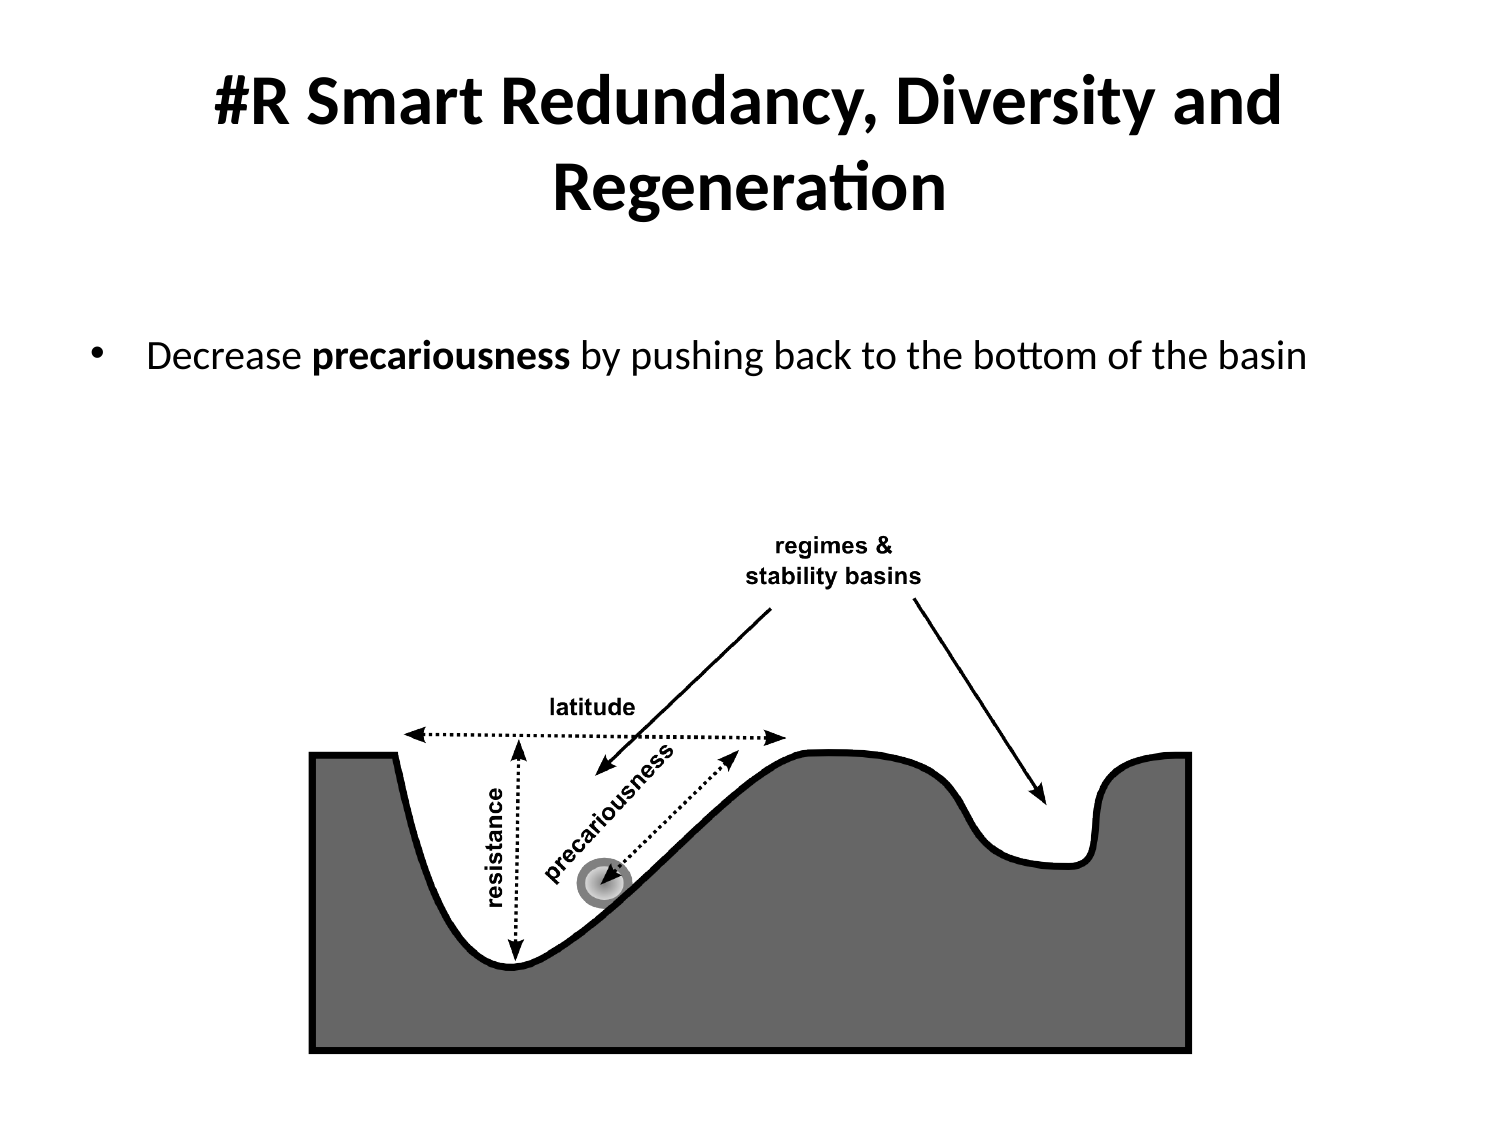

# #R Smart Redundancy, Diversity and Regeneration
Decrease precariousness by pushing back to the bottom of the basin